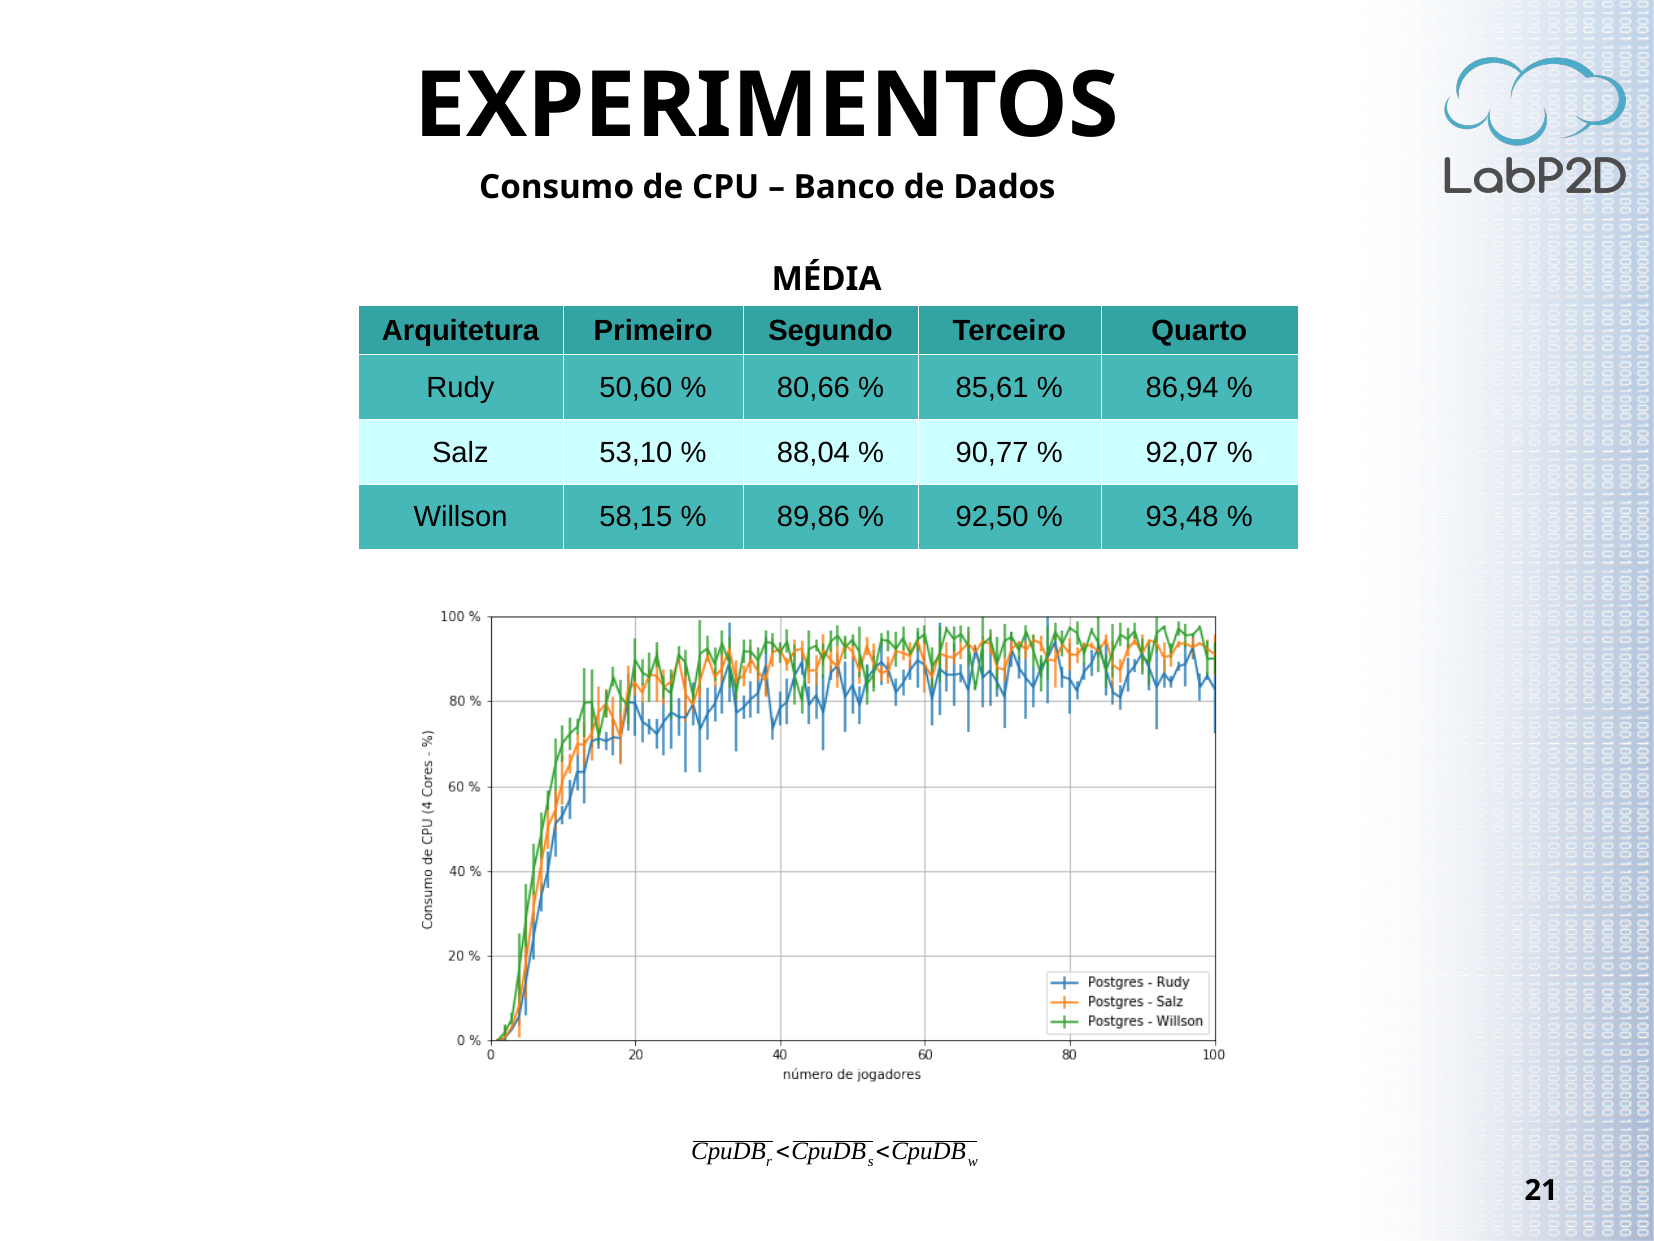

# EXPERIMENTOS Consumo de CPU – Banco de Dados
MÉDIA
| Arquitetura | Primeiro | Segundo | Terceiro | Quarto |
| --- | --- | --- | --- | --- |
| Rudy | 50,60 % | 80,66 % | 85,61 % | 86,94 % |
| Salz | 53,10 % | 88,04 % | 90,77 % | 92,07 % |
| Willson | 58,15 % | 89,86 % | 92,50 % | 93,48 % |
21